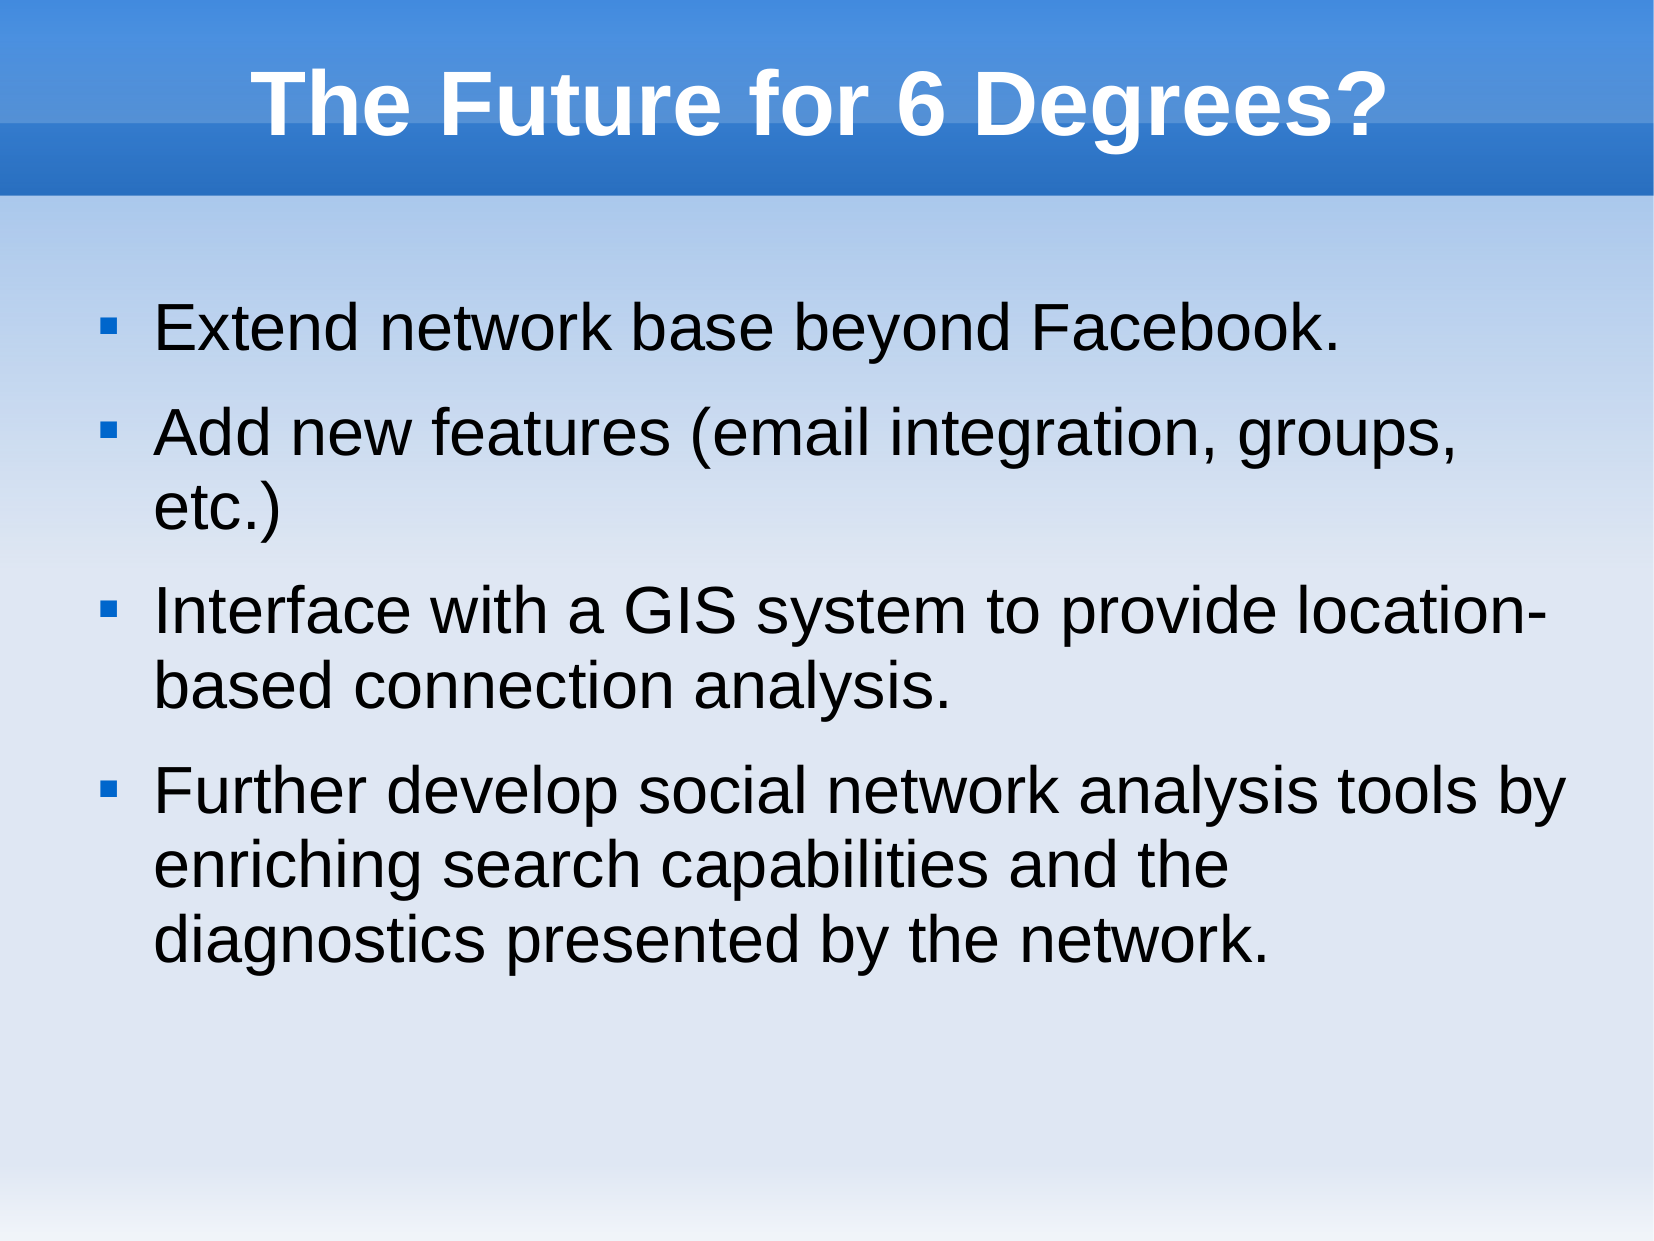

# The Future for 6 Degrees?
Extend network base beyond Facebook.
Add new features (email integration, groups, etc.)
Interface with a GIS system to provide location-based connection analysis.
Further develop social network analysis tools by enriching search capabilities and the diagnostics presented by the network.